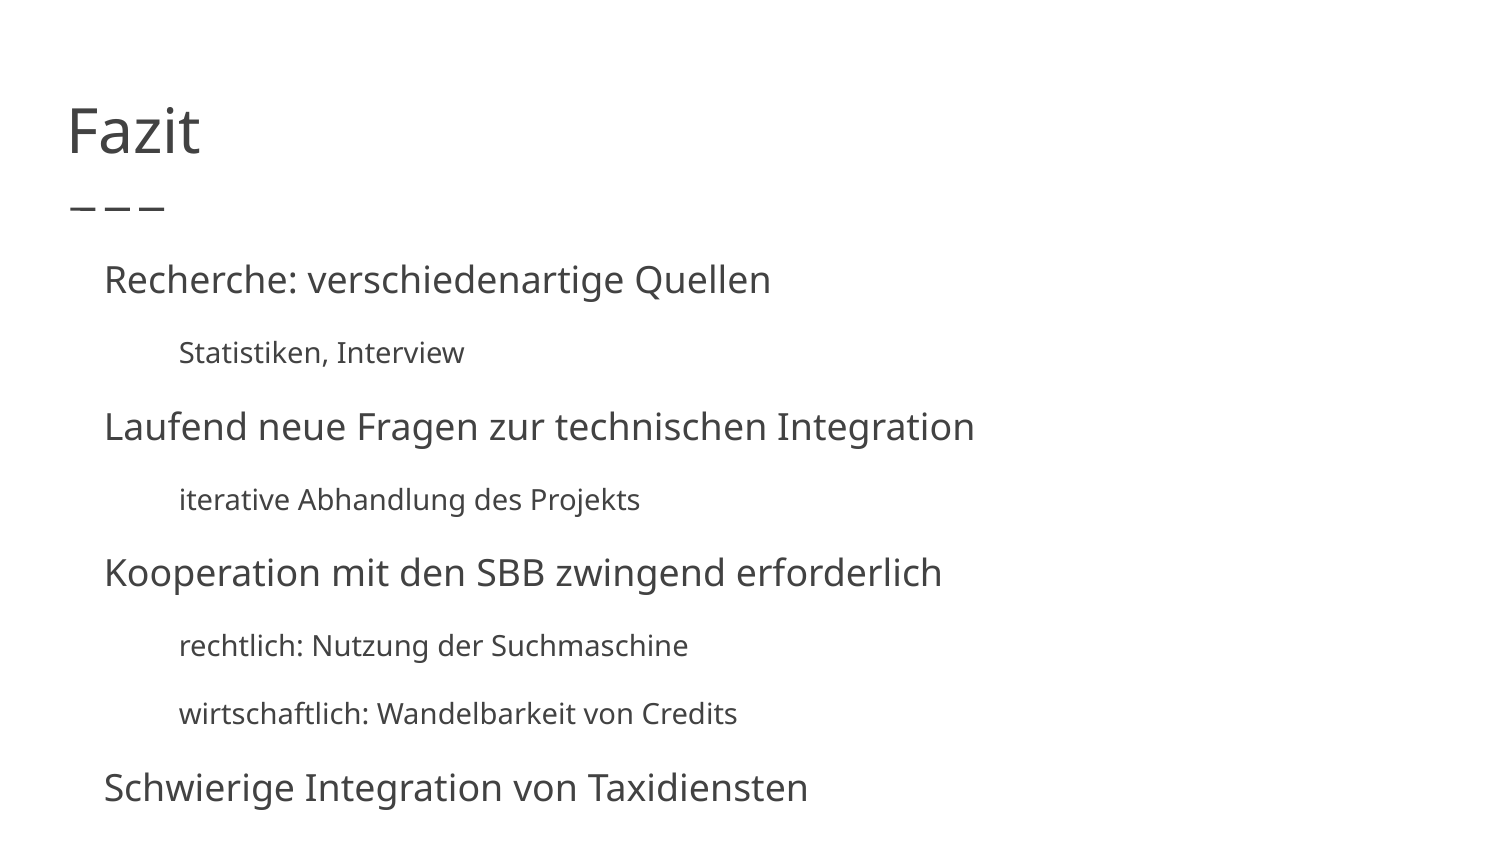

# Fazit
Recherche: verschiedenartige Quellen
Statistiken, Interview
Laufend neue Fragen zur technischen Integration
iterative Abhandlung des Projekts
Kooperation mit den SBB zwingend erforderlich
rechtlich: Nutzung der Suchmaschine
wirtschaftlich: Wandelbarkeit von Credits
Schwierige Integration von Taxidiensten
Kooperation von SBB und Uber angekündigt: Konkurrenz!
Alleinstellungsmerkmal A2BEZ: Integration mit Mitfahrgelegenheiten